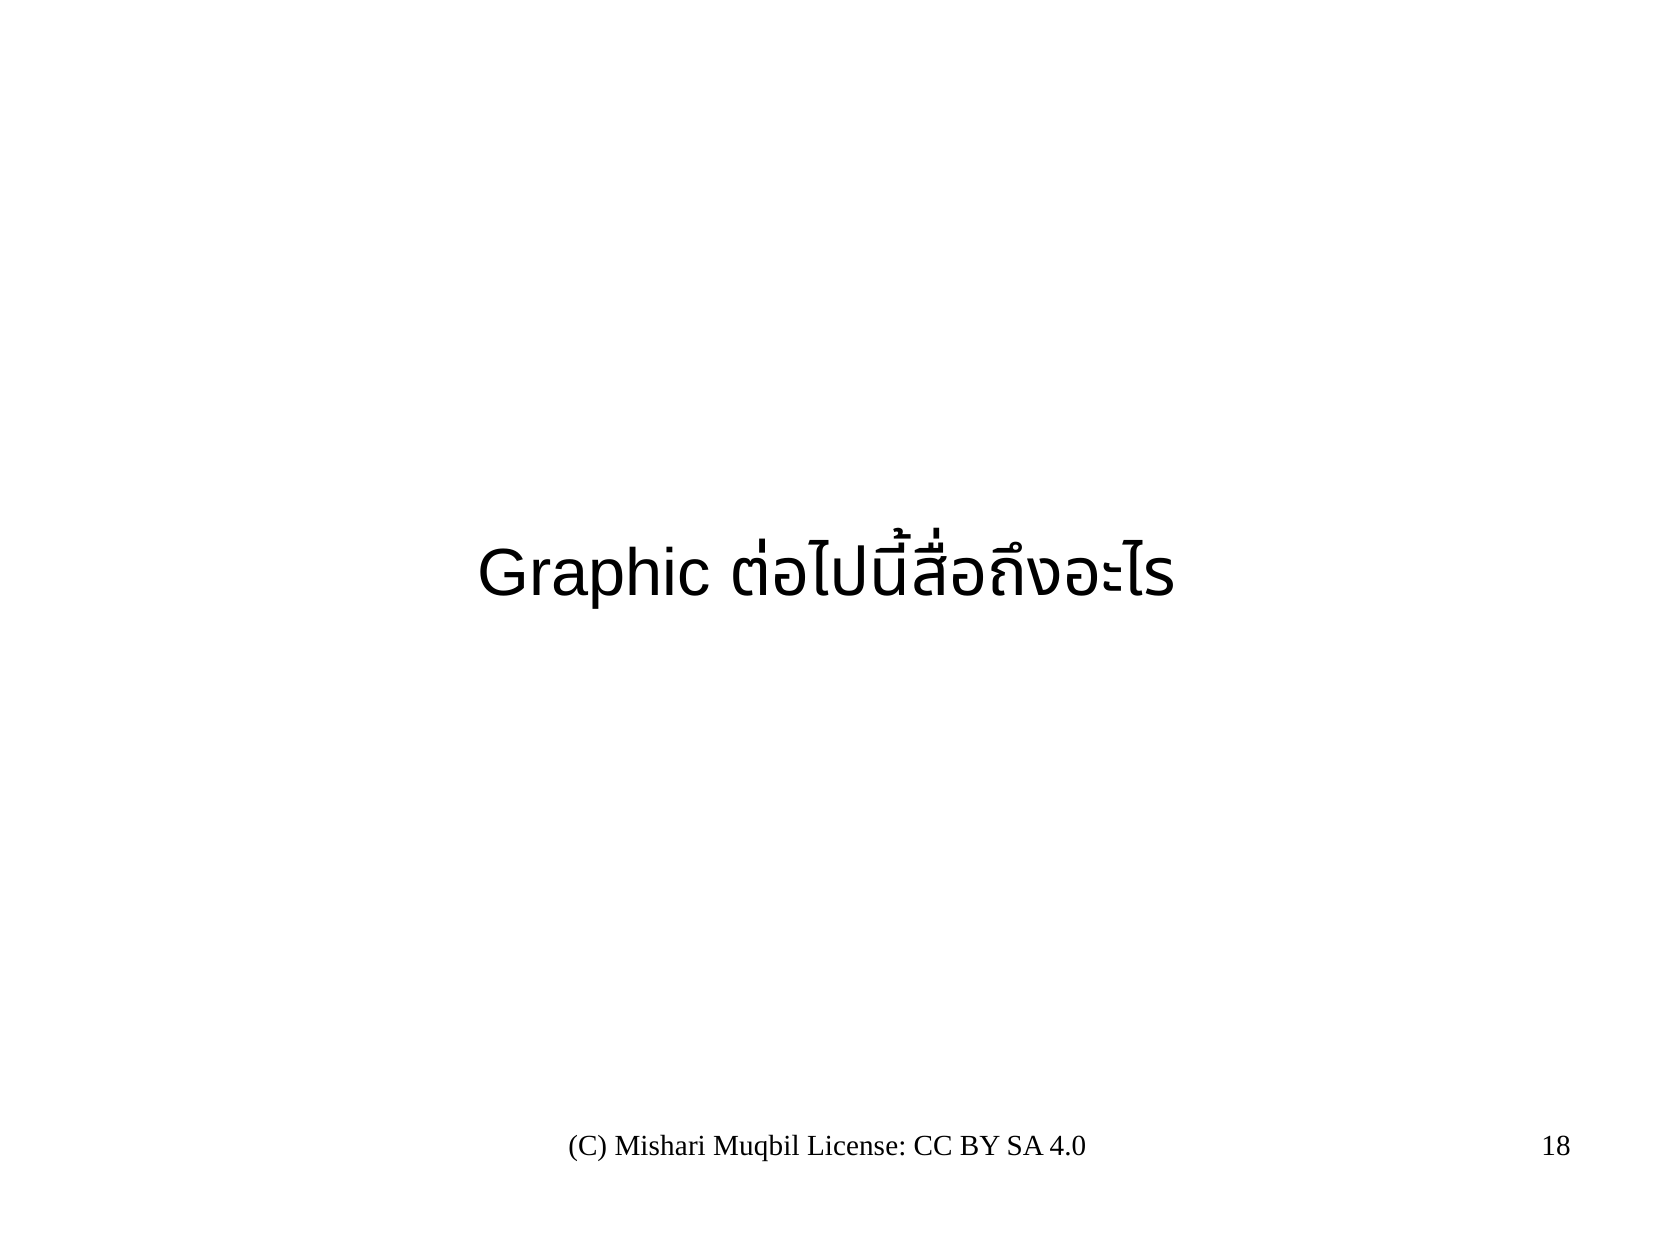

# Graphic ต่อไปนี้สื่อถึงอะไร
(C) Mishari Muqbil License: CC BY SA 4.0
18